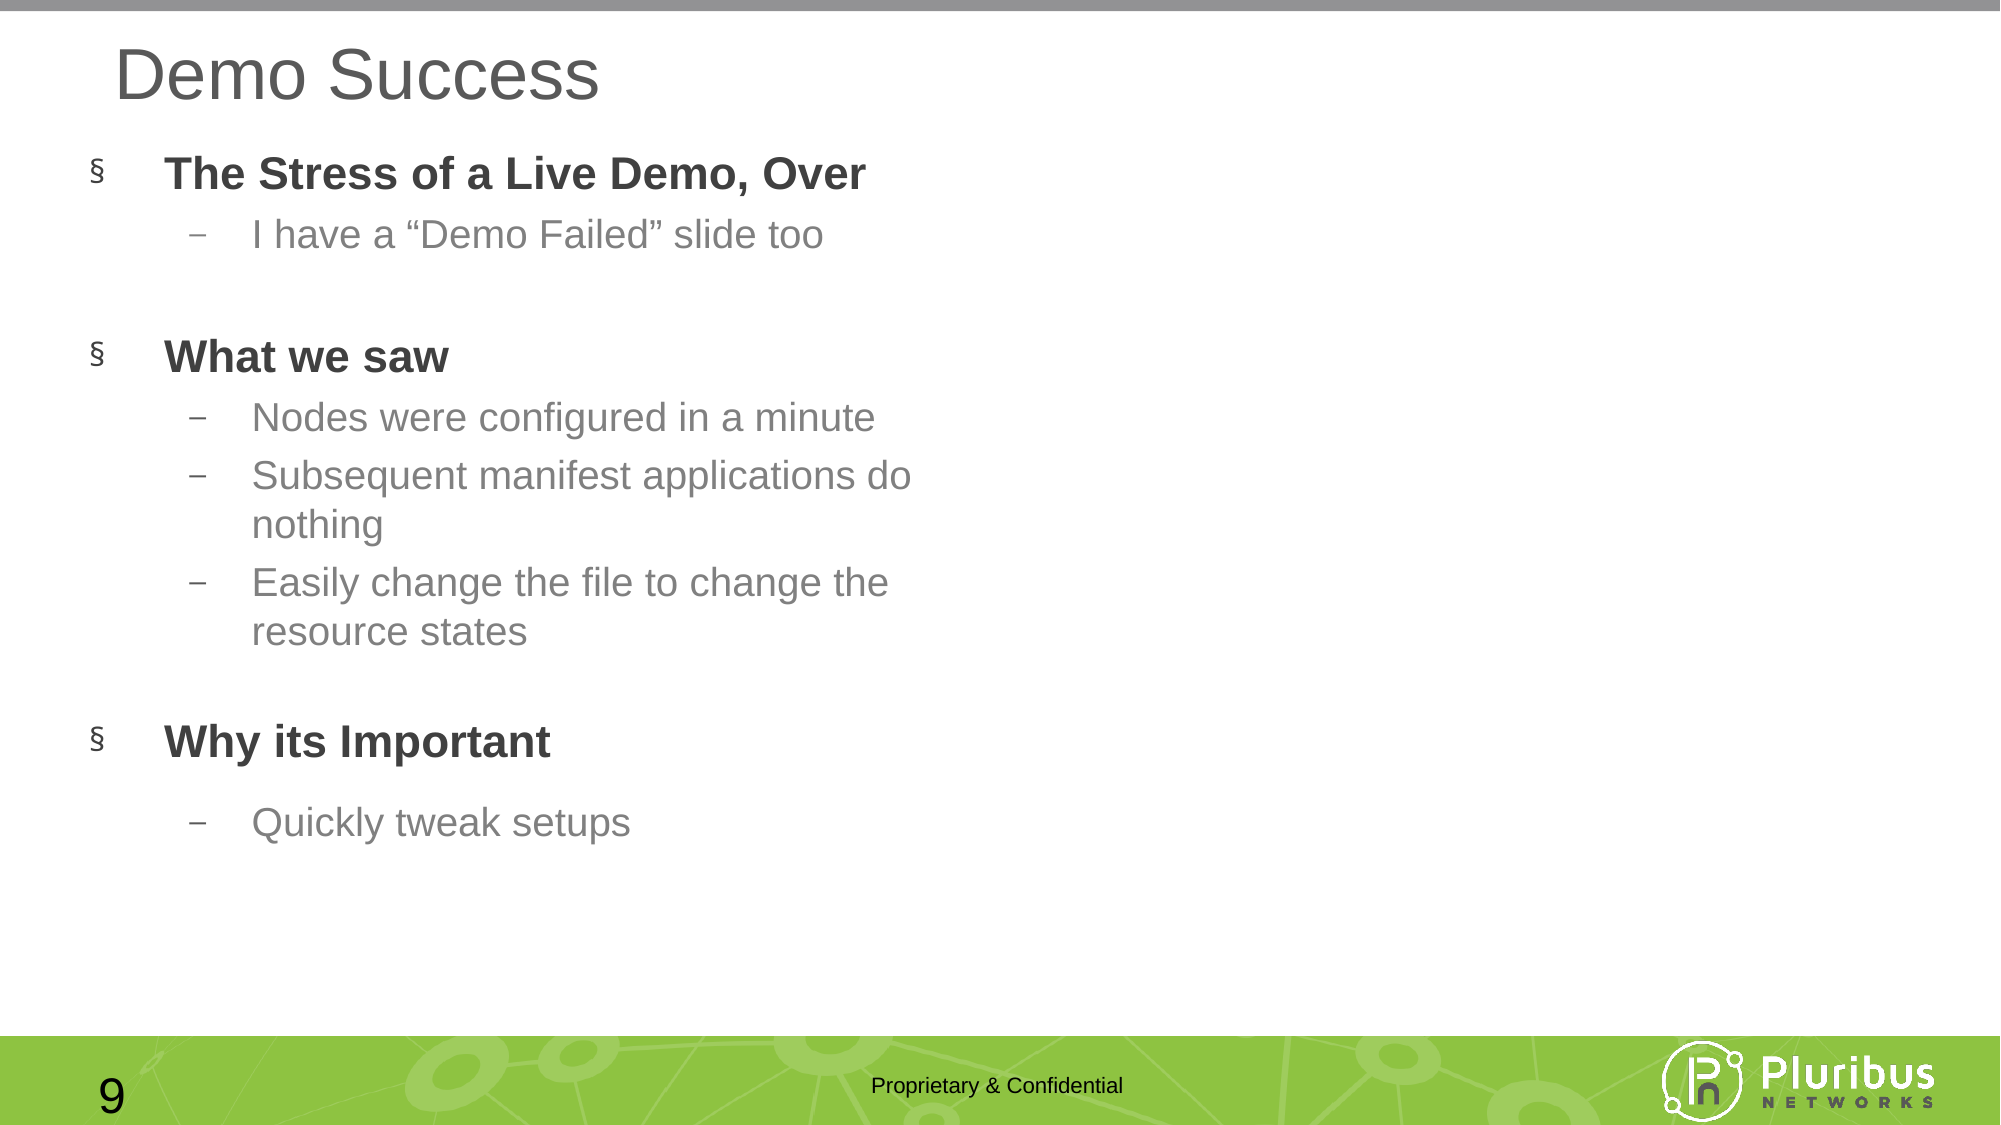

# Demo Success
The Stress of a Live Demo, Over
I have a “Demo Failed” slide too
What we saw
Nodes were configured in a minute
Subsequent manifest applications do nothing
Easily change the file to change the resource states
Why its Important
Quickly tweak setups